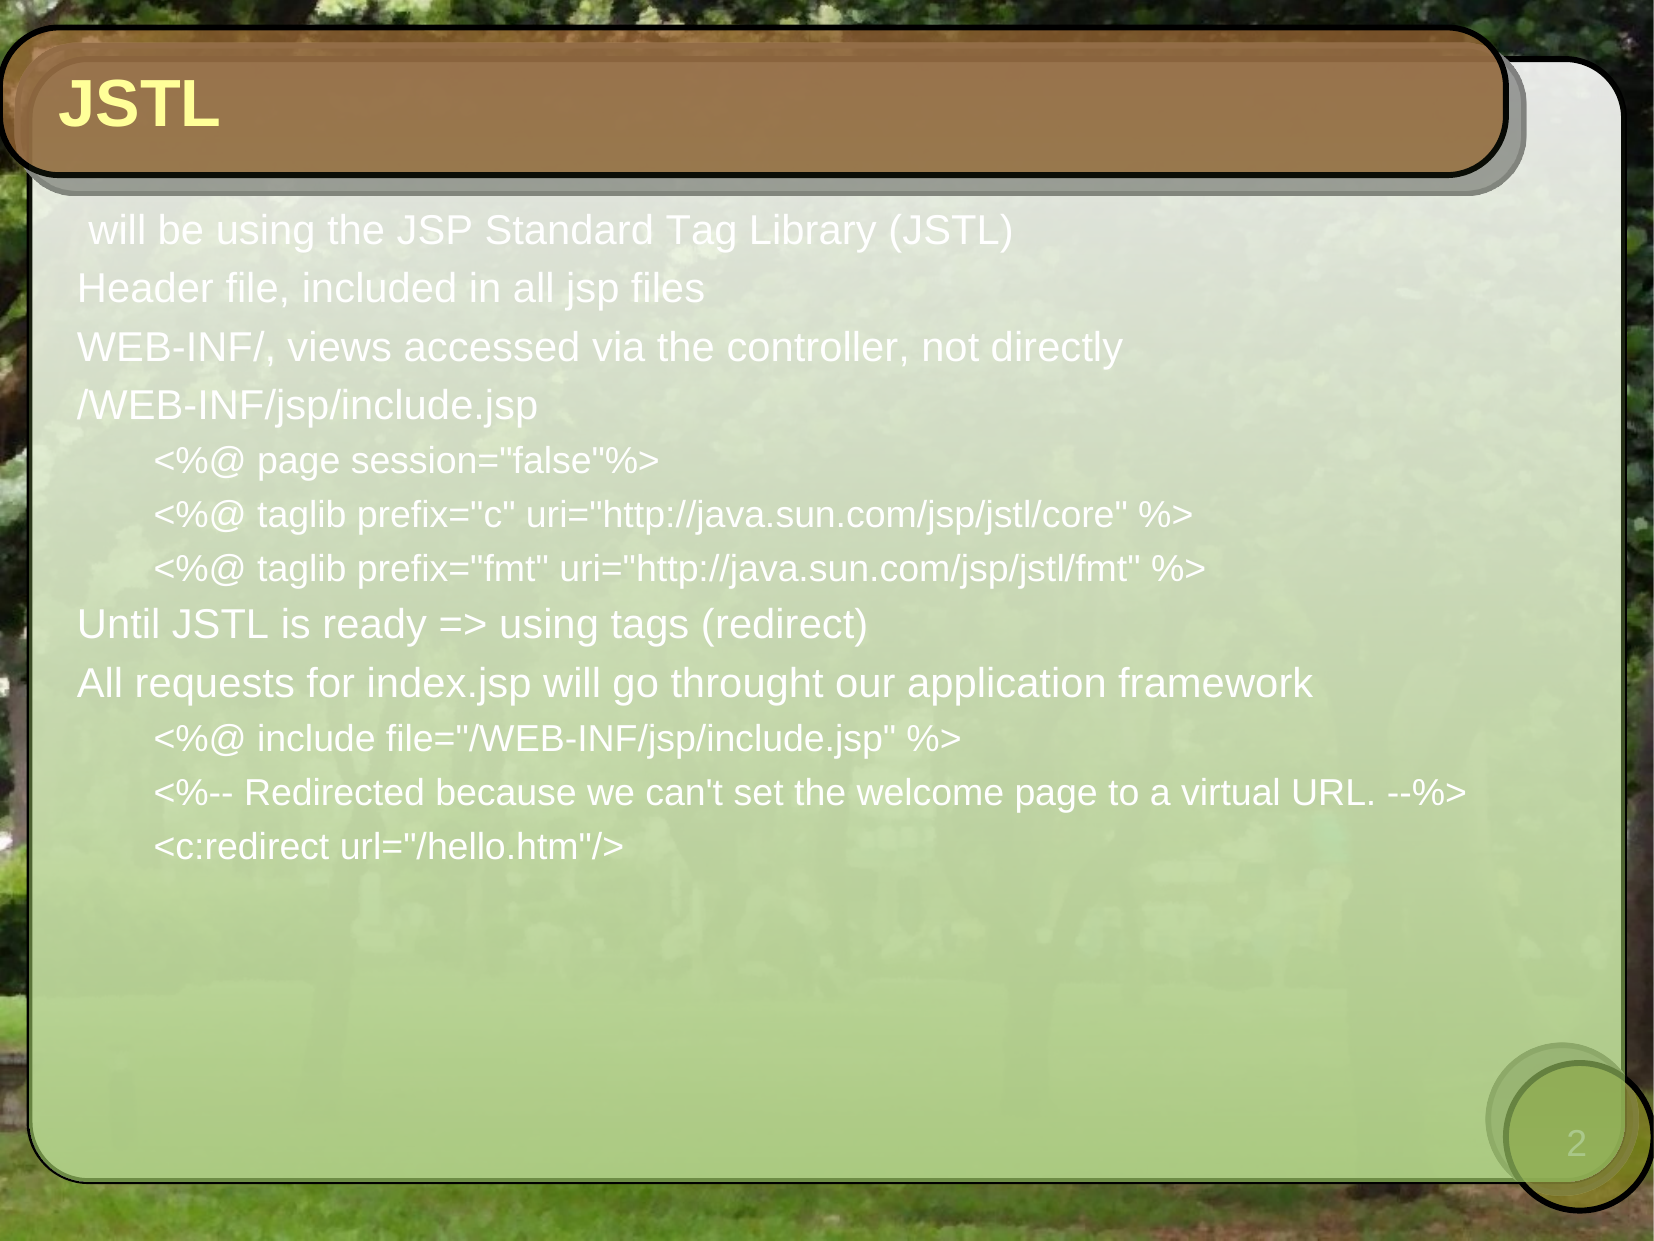

# JSTL
 will be using the JSP Standard Tag Library (JSTL)
Header file, included in all jsp files
WEB-INF/, views accessed via the controller, not directly
/WEB-INF/jsp/include.jsp
<%@ page session="false"%>
<%@ taglib prefix="c" uri="http://java.sun.com/jsp/jstl/core" %>
<%@ taglib prefix="fmt" uri="http://java.sun.com/jsp/jstl/fmt" %>
Until JSTL is ready => using tags (redirect)
All requests for index.jsp will go throught our application framework
<%@ include file="/WEB-INF/jsp/include.jsp" %>
<%-- Redirected because we can't set the welcome page to a virtual URL. --%>
<c:redirect url="/hello.htm"/>
2